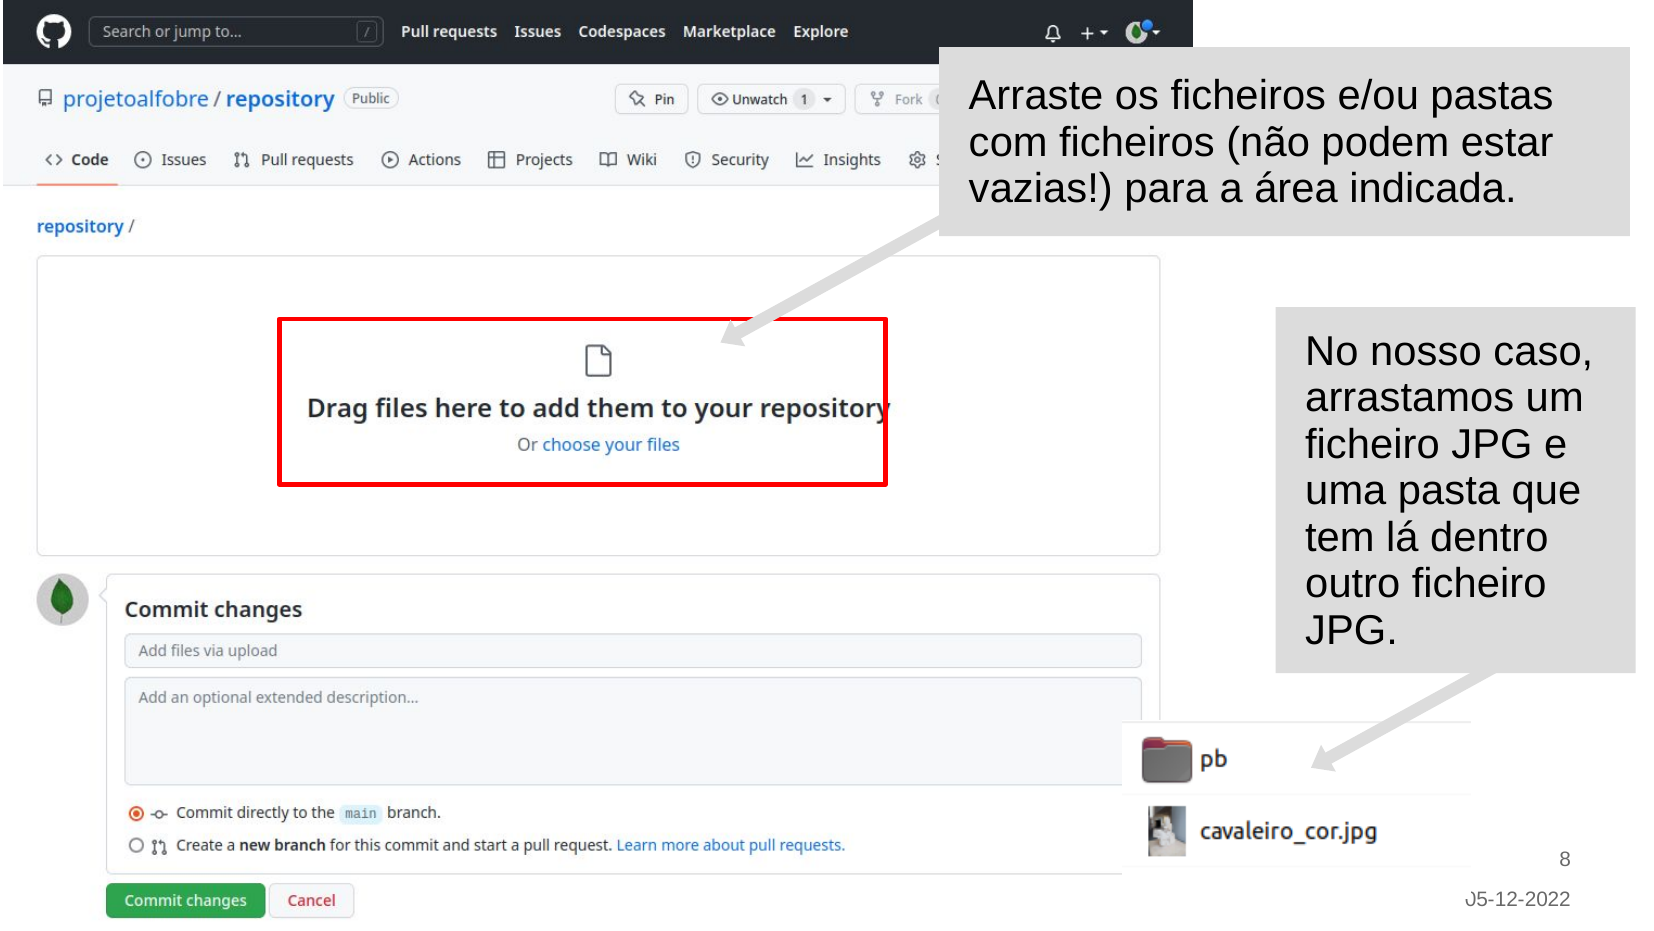

# Arraste os ficheiros e/ou pastas com ficheiros (não podem estar vazias!) para a área indicada.
No nosso caso, arrastamos um ficheiro JPG e uma pasta que tem lá dentro outro ficheiro JPG.
@ Celorico da Beira | Nelson Gonçalves
8
05-12-2022